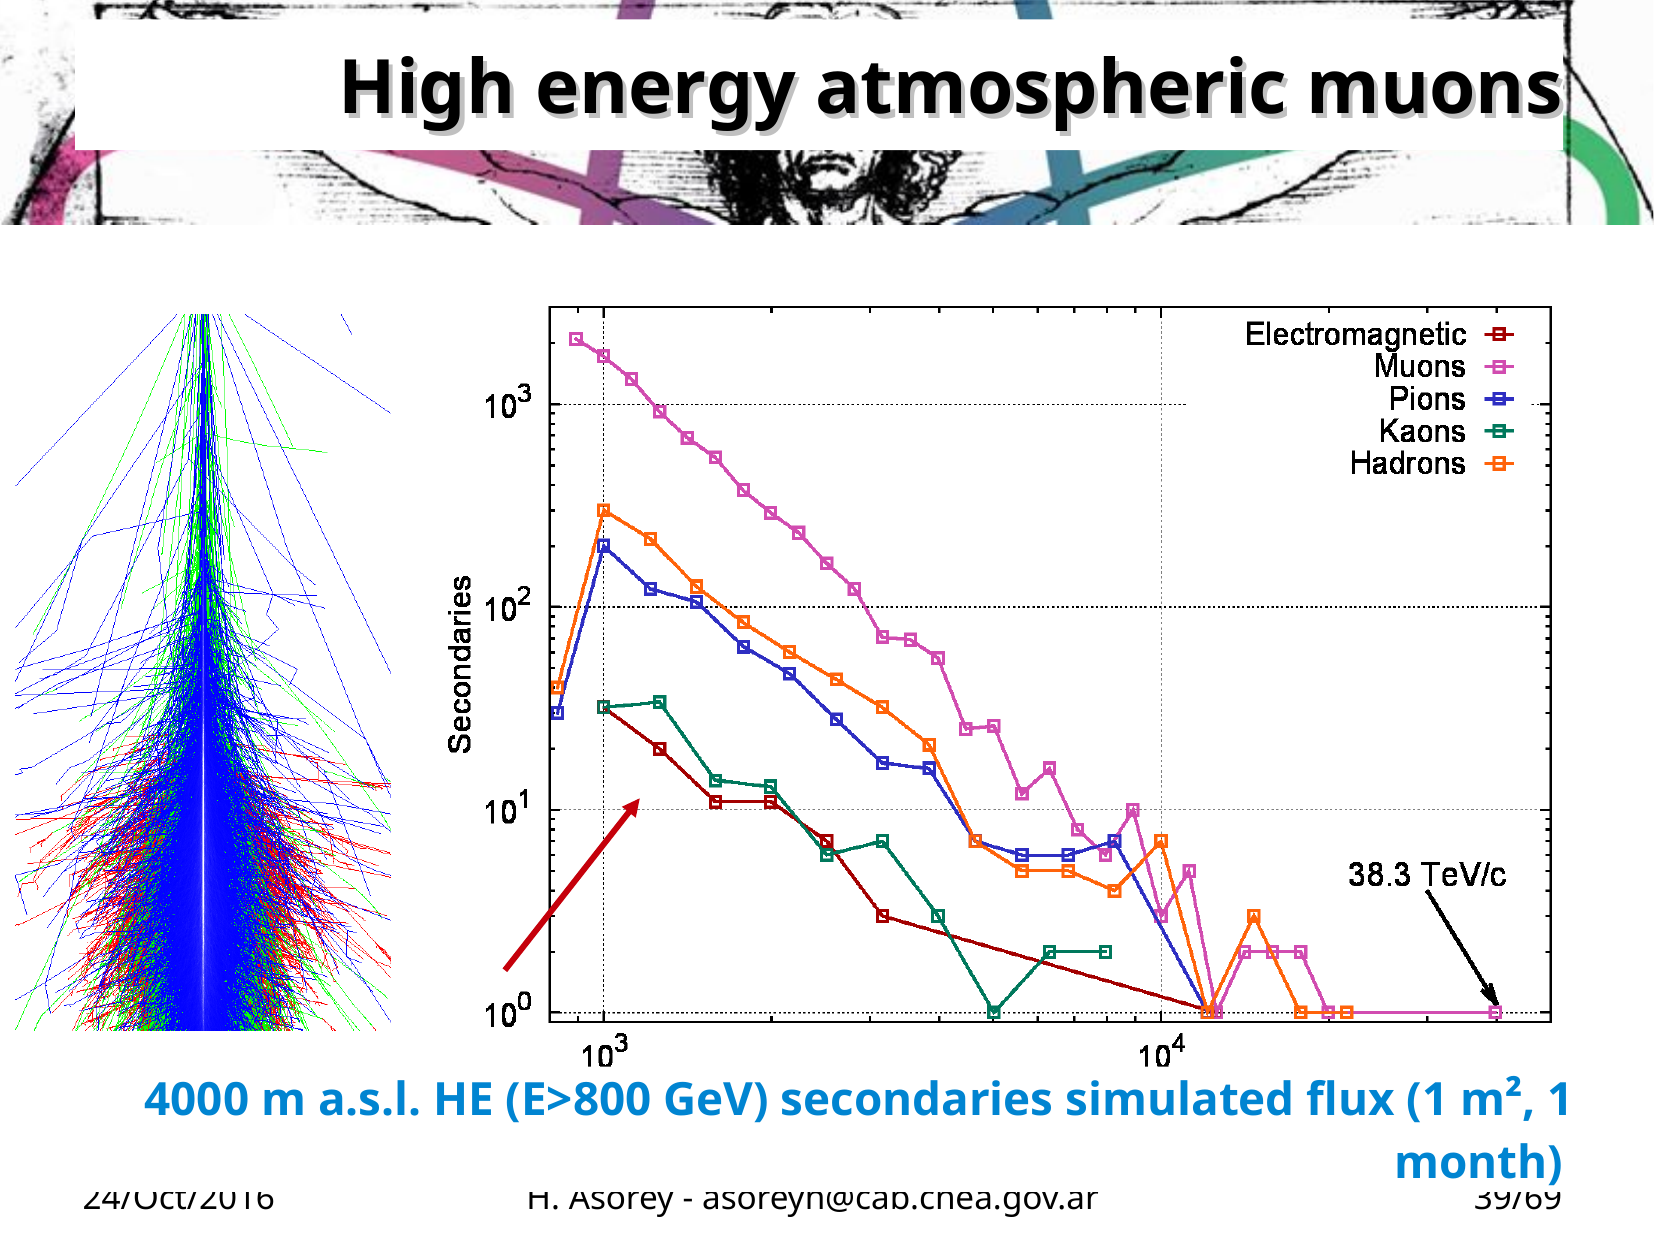

# High energy atmospheric muons
4000 m a.s.l. HE (E>800 GeV) secondaries simulated flux (1 m², 1 month)
24/Oct/2016
H. Asorey - asoreyh@cab.cnea.gov.ar
39